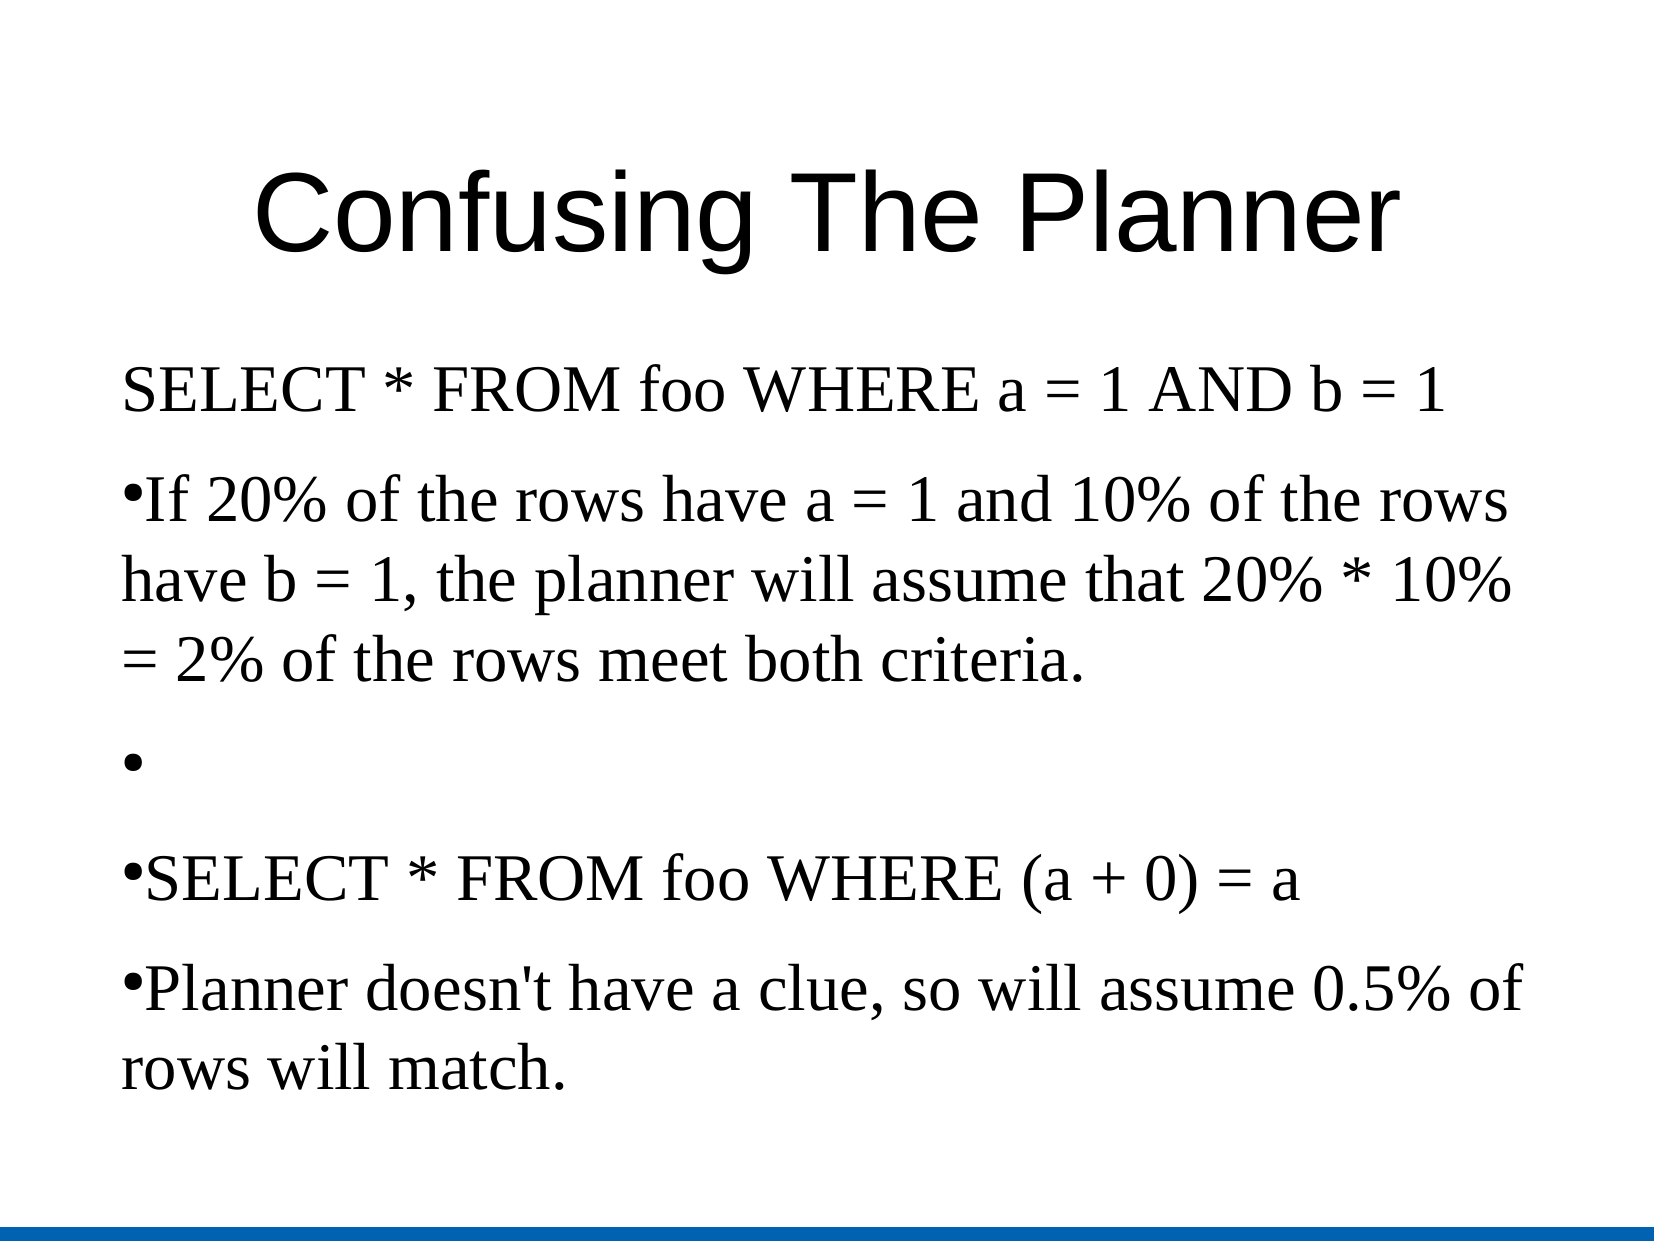

# Confusing The Planner
SELECT * FROM foo WHERE a = 1 AND b = 1
If 20% of the rows have a = 1 and 10% of the rows have b = 1, the planner will assume that 20% * 10% = 2% of the rows meet both criteria.
SELECT * FROM foo WHERE (a + 0) = a
Planner doesn't have a clue, so will assume 0.5% of rows will match.